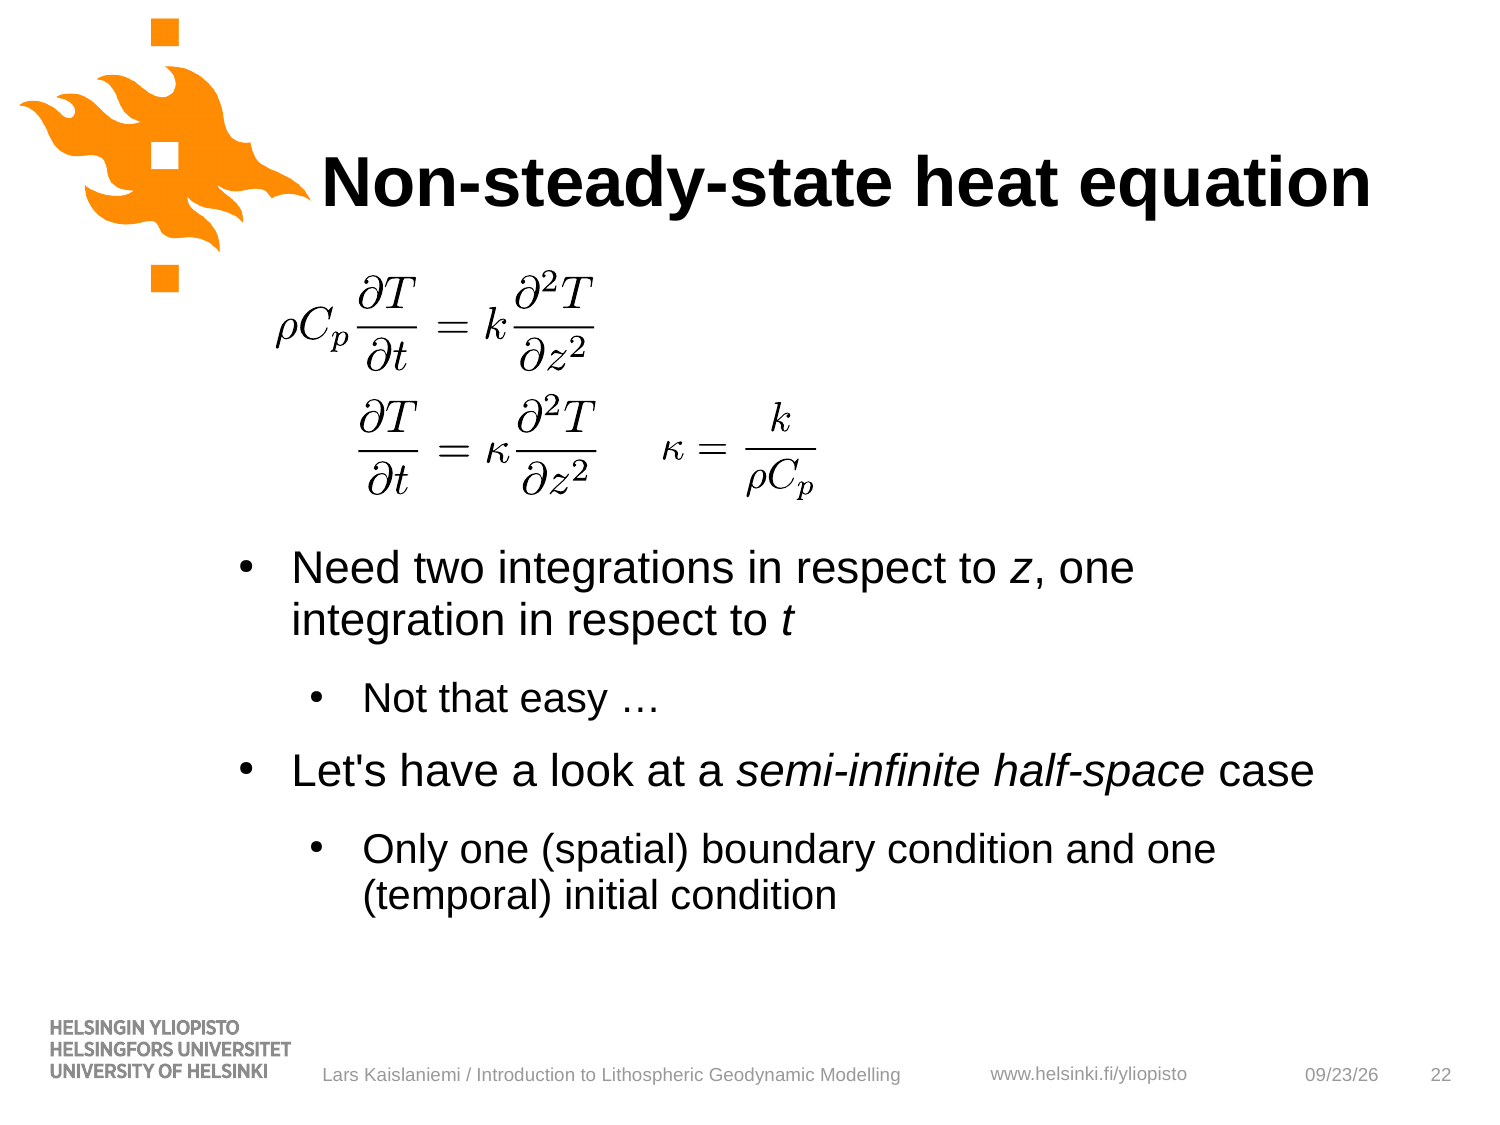

# Non-steady-state heat equation
Need two integrations in respect to z, one integration in respect to t
Not that easy …
Let's have a look at a semi-infinite half-space case
Only one (spatial) boundary condition and one (temporal) initial condition
Lars Kaislaniemi / Introduction to Lithospheric Geodynamic Modelling
22